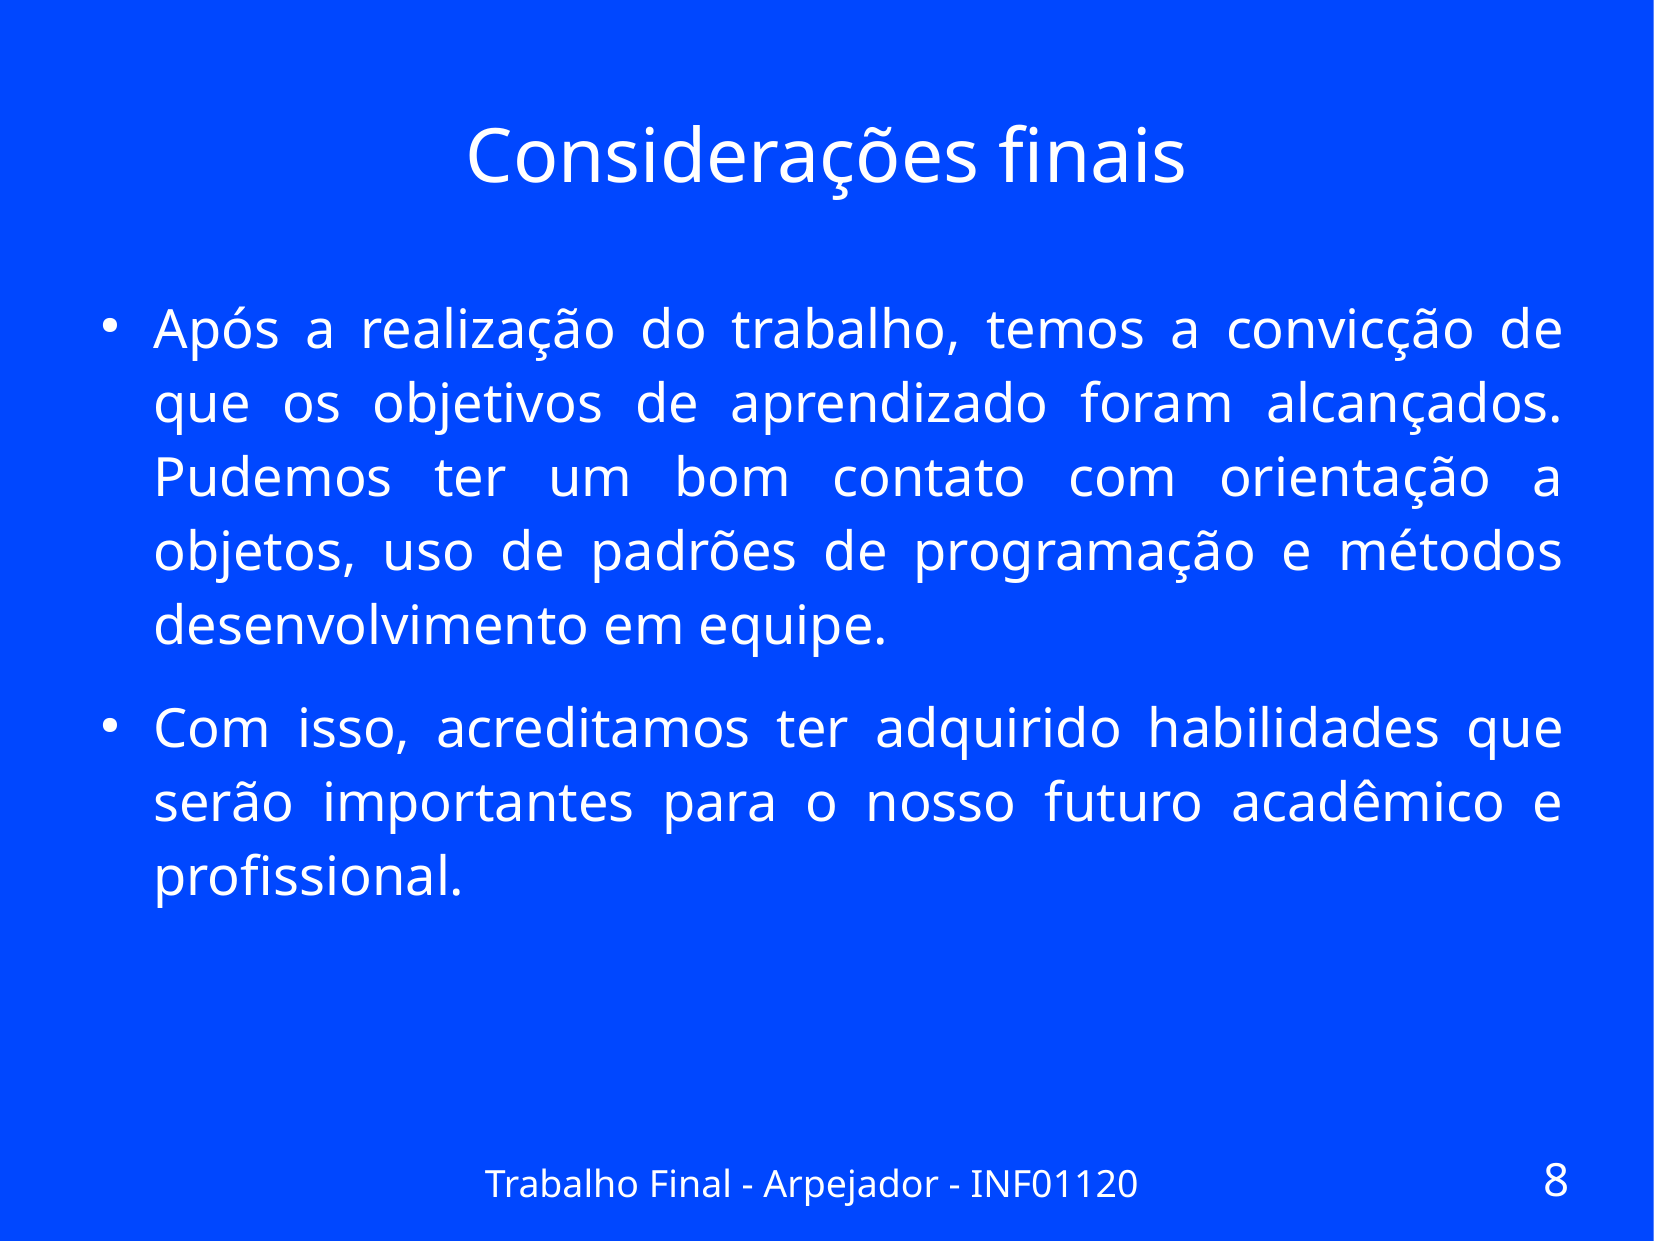

# Considerações finais
Após a realização do trabalho, temos a convicção de que os objetivos de aprendizado foram alcançados. Pudemos ter um bom contato com orientação a objetos, uso de padrões de programação e métodos desenvolvimento em equipe.
Com isso, acreditamos ter adquirido habilidades que serão importantes para o nosso futuro acadêmico e profissional.